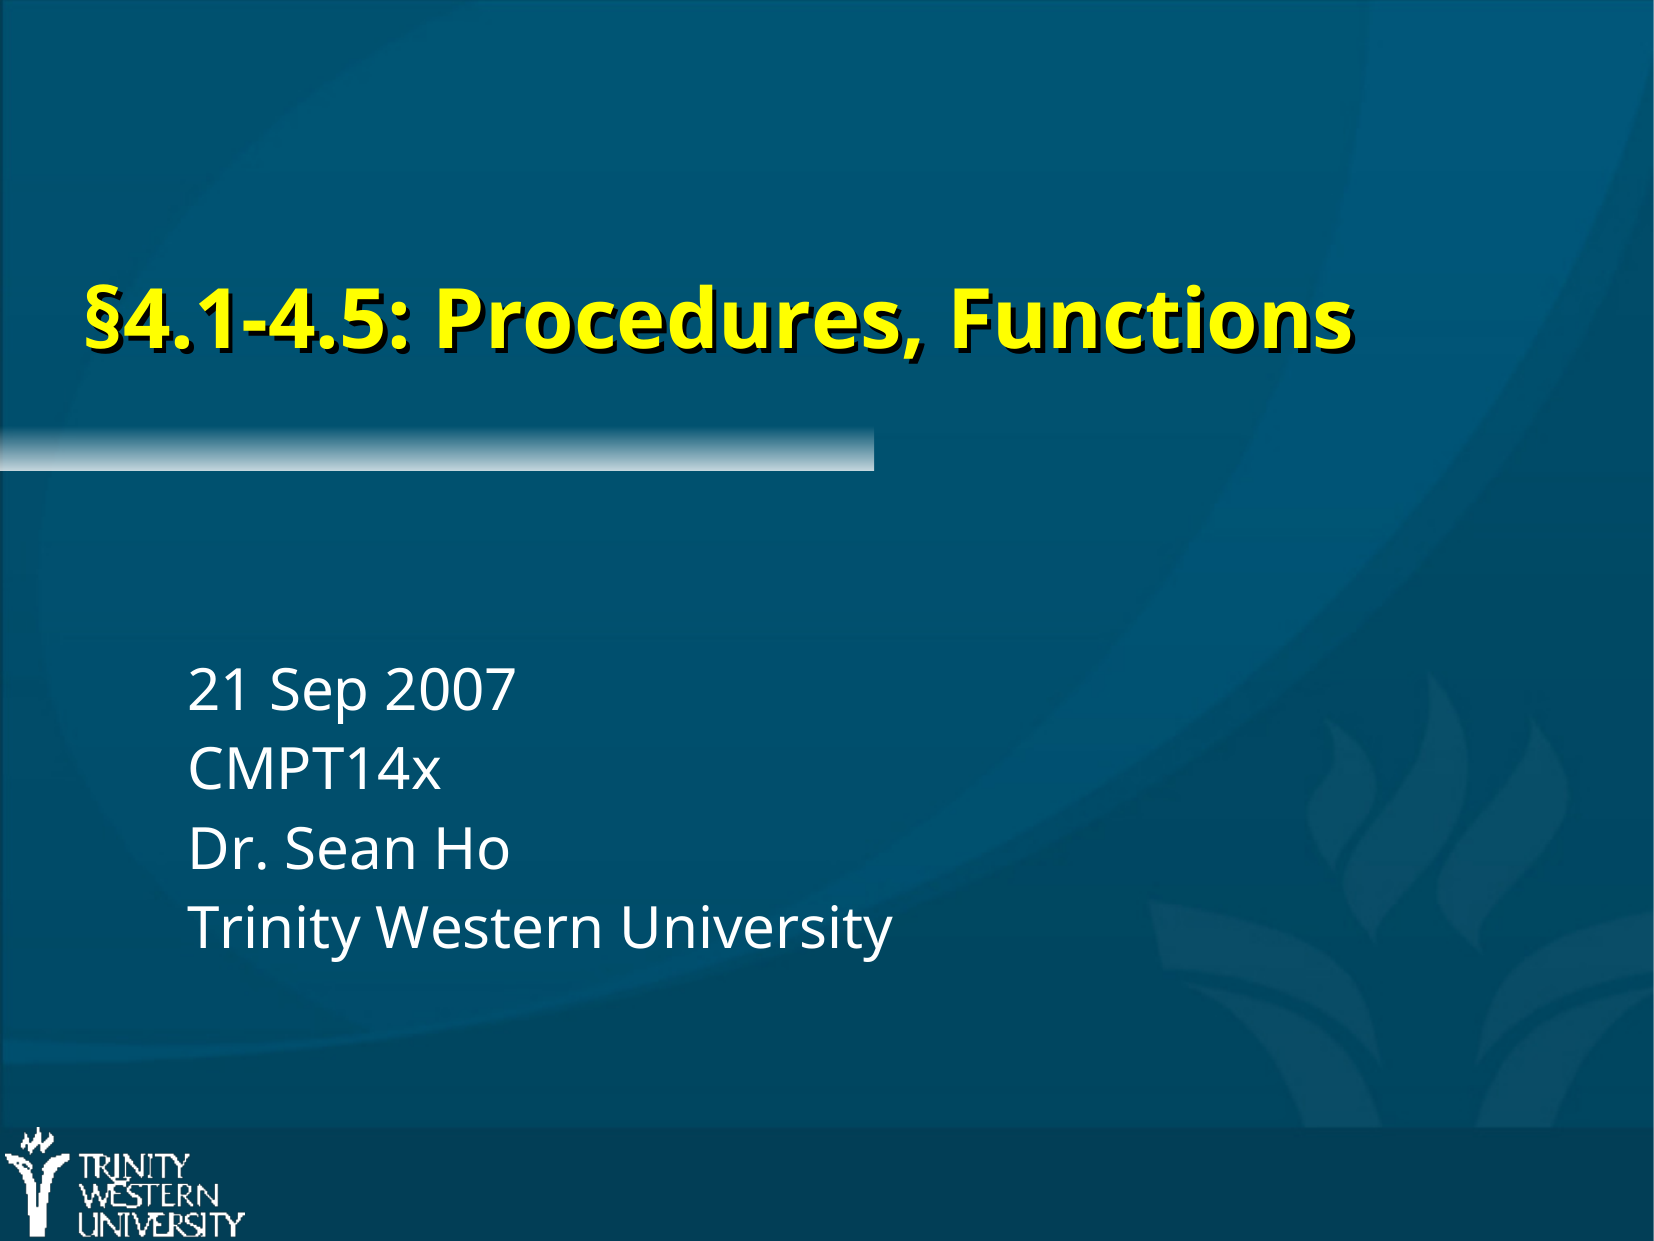

# §4.1-4.5: Procedures, Functions
21 Sep 2007
CMPT14x
Dr. Sean Ho
Trinity Western University